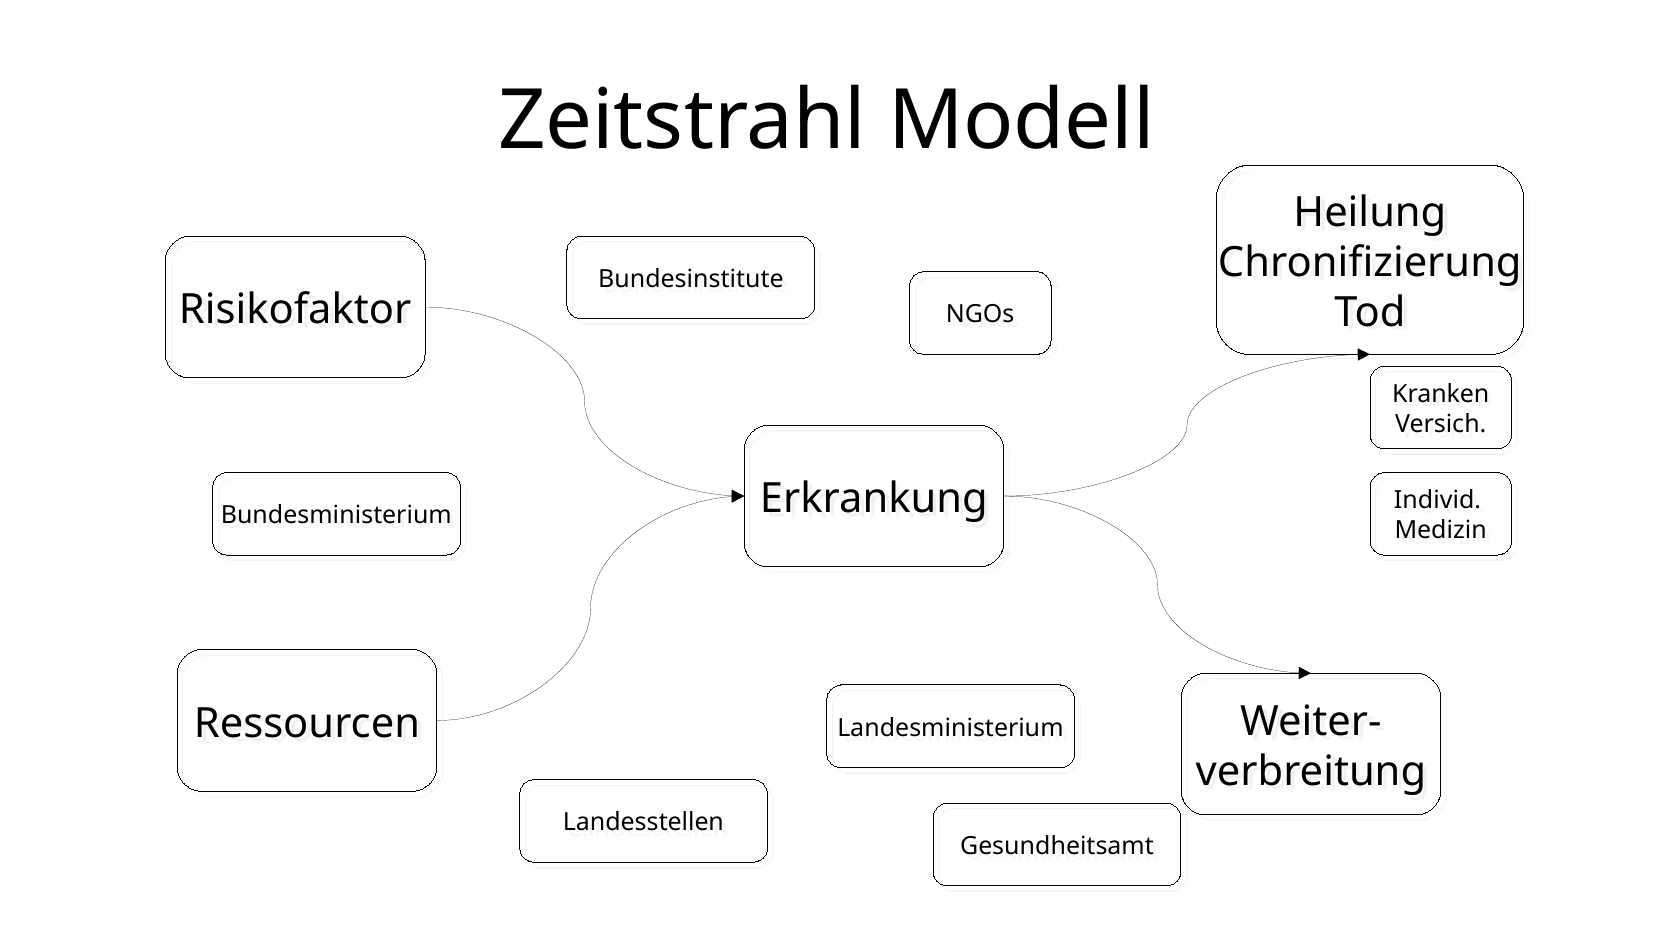

Zeitstrahl Modell
Heilung
Chronifizierung
Tod
Risikofaktor
Bundesinstitute
NGOs
Kranken
Versich.
Erkrankung
Bundesministerium
Individ.
Medizin
Ressourcen
Weiter-
verbreitung
Landesministerium
Landesstellen
Gesundheitsamt